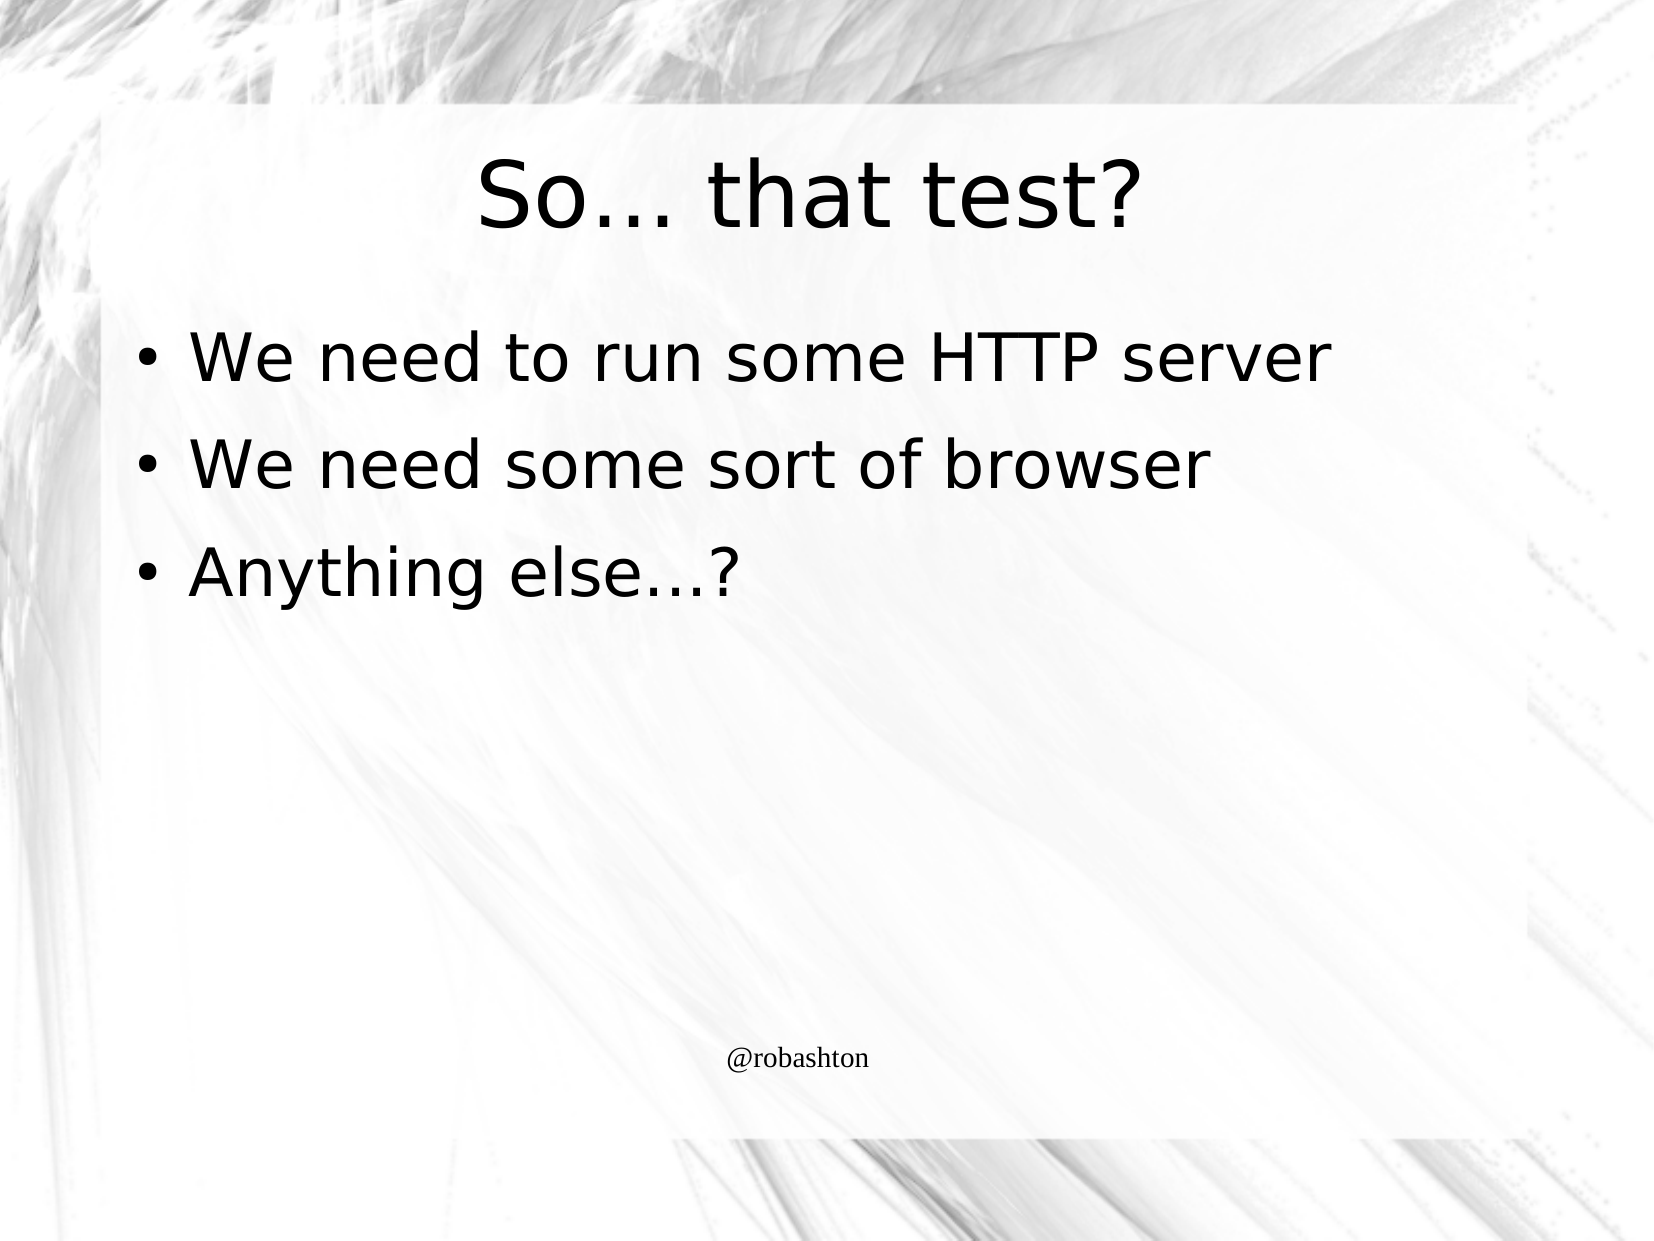

# So... that test?
We need to run some HTTP server
We need some sort of browser
Anything else...?
@robashton